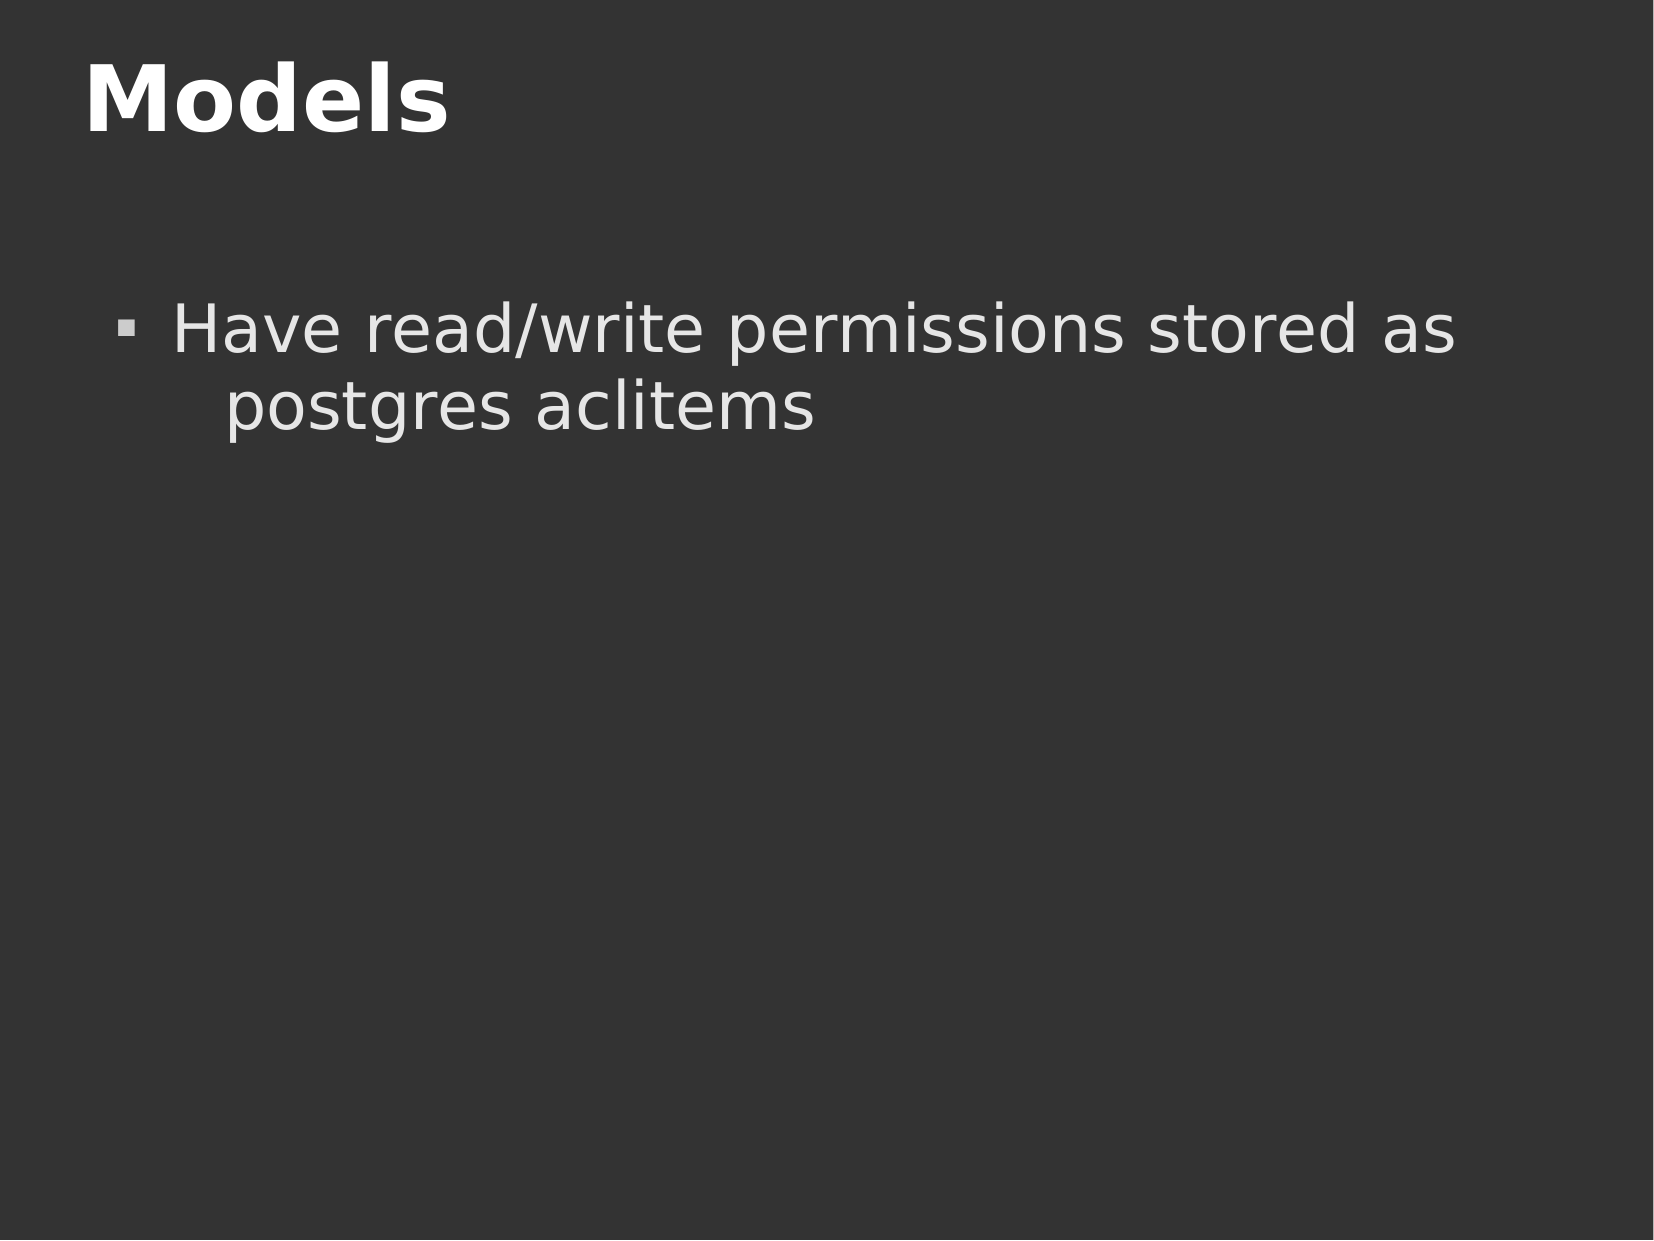

# Models
Have read/write permissions stored as postgres aclitems